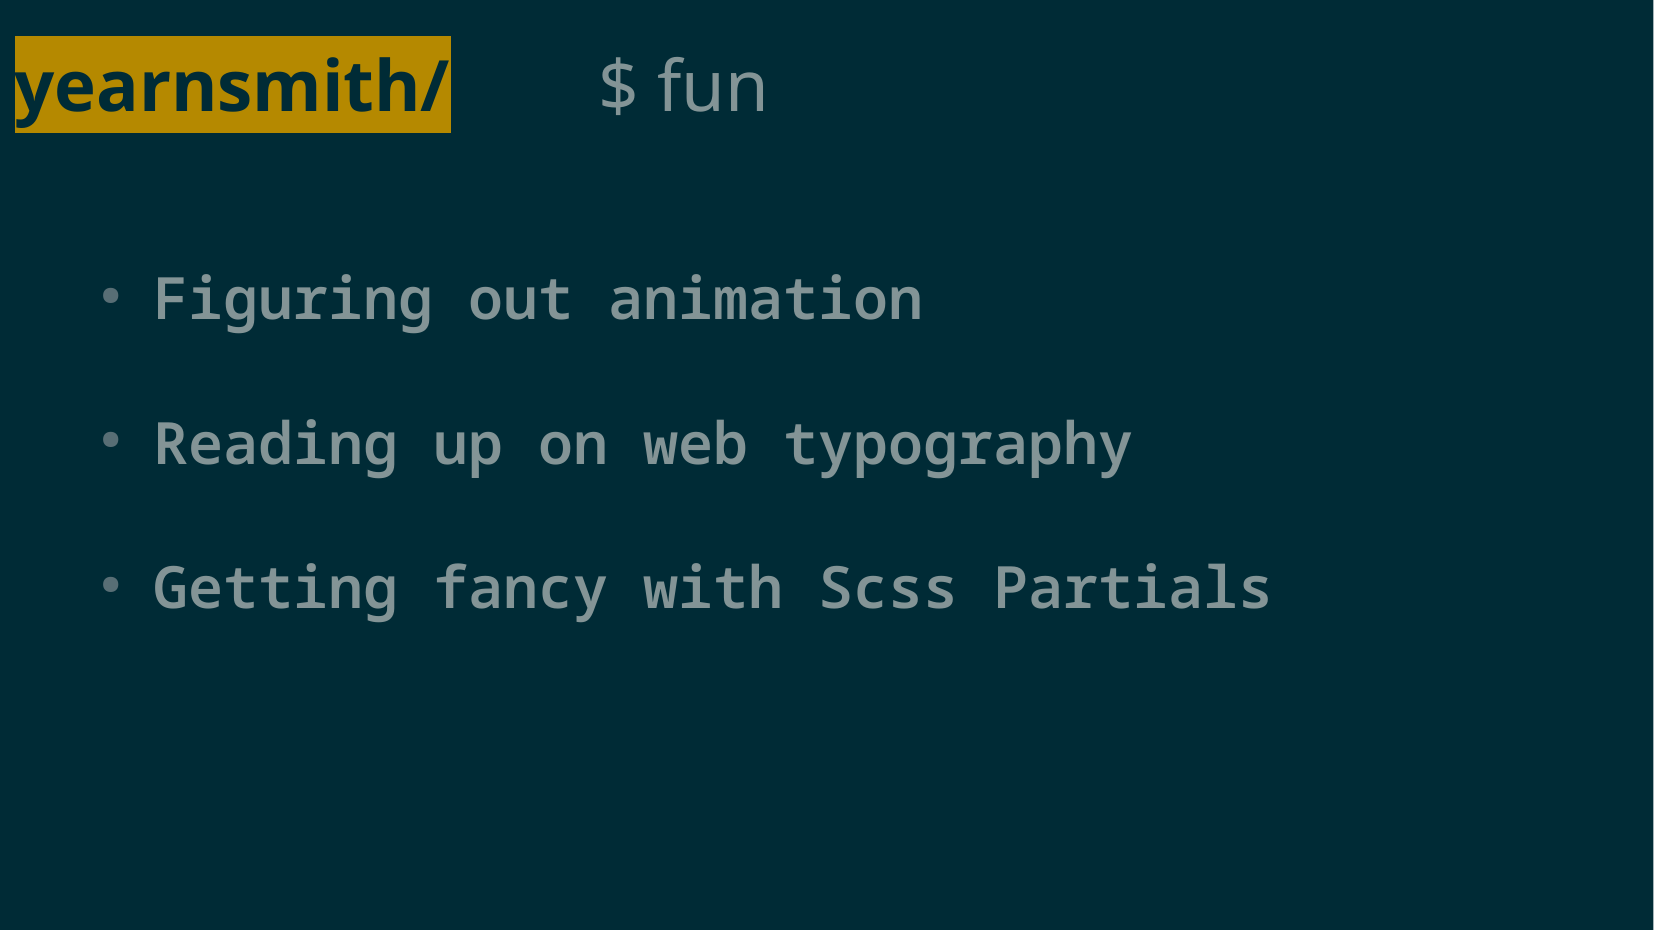

$ fun
Yearnsmith/
# Figuring out animation
Reading up on web typography
Getting fancy with Scss Partials